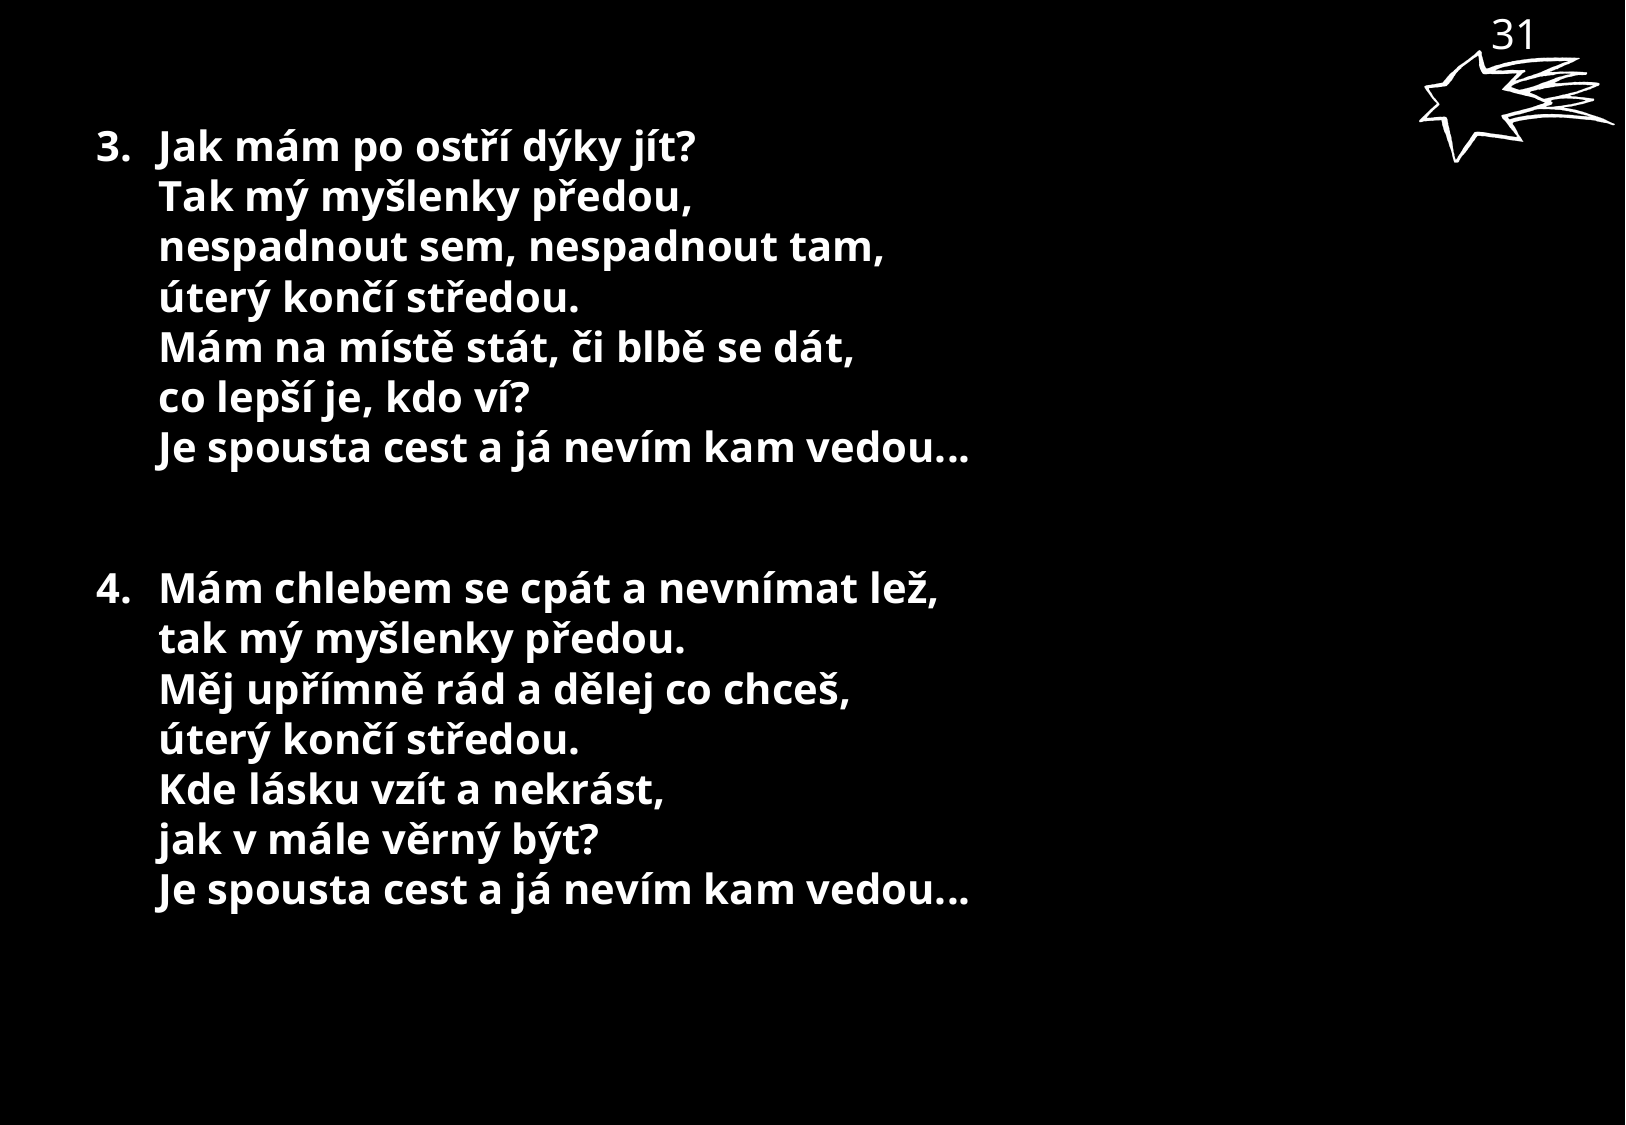

31
# Jak mám po ostří dýky jít? Tak mý myšlenky předou, nespadnout sem, nespadnout tam, úterý končí středou. Mám na místě stát, či blbě se dát, co lepší je, kdo ví? Je spousta cest a já nevím kam vedou...
4. 	Mám chlebem se cpát a nevnímat lež,
tak mý myšlenky předou.
Měj upřímně rád a dělej co chceš,
úterý končí středou.
Kde lásku vzít a nekrást,
jak v mále věrný být?
Je spousta cest a já nevím kam vedou...